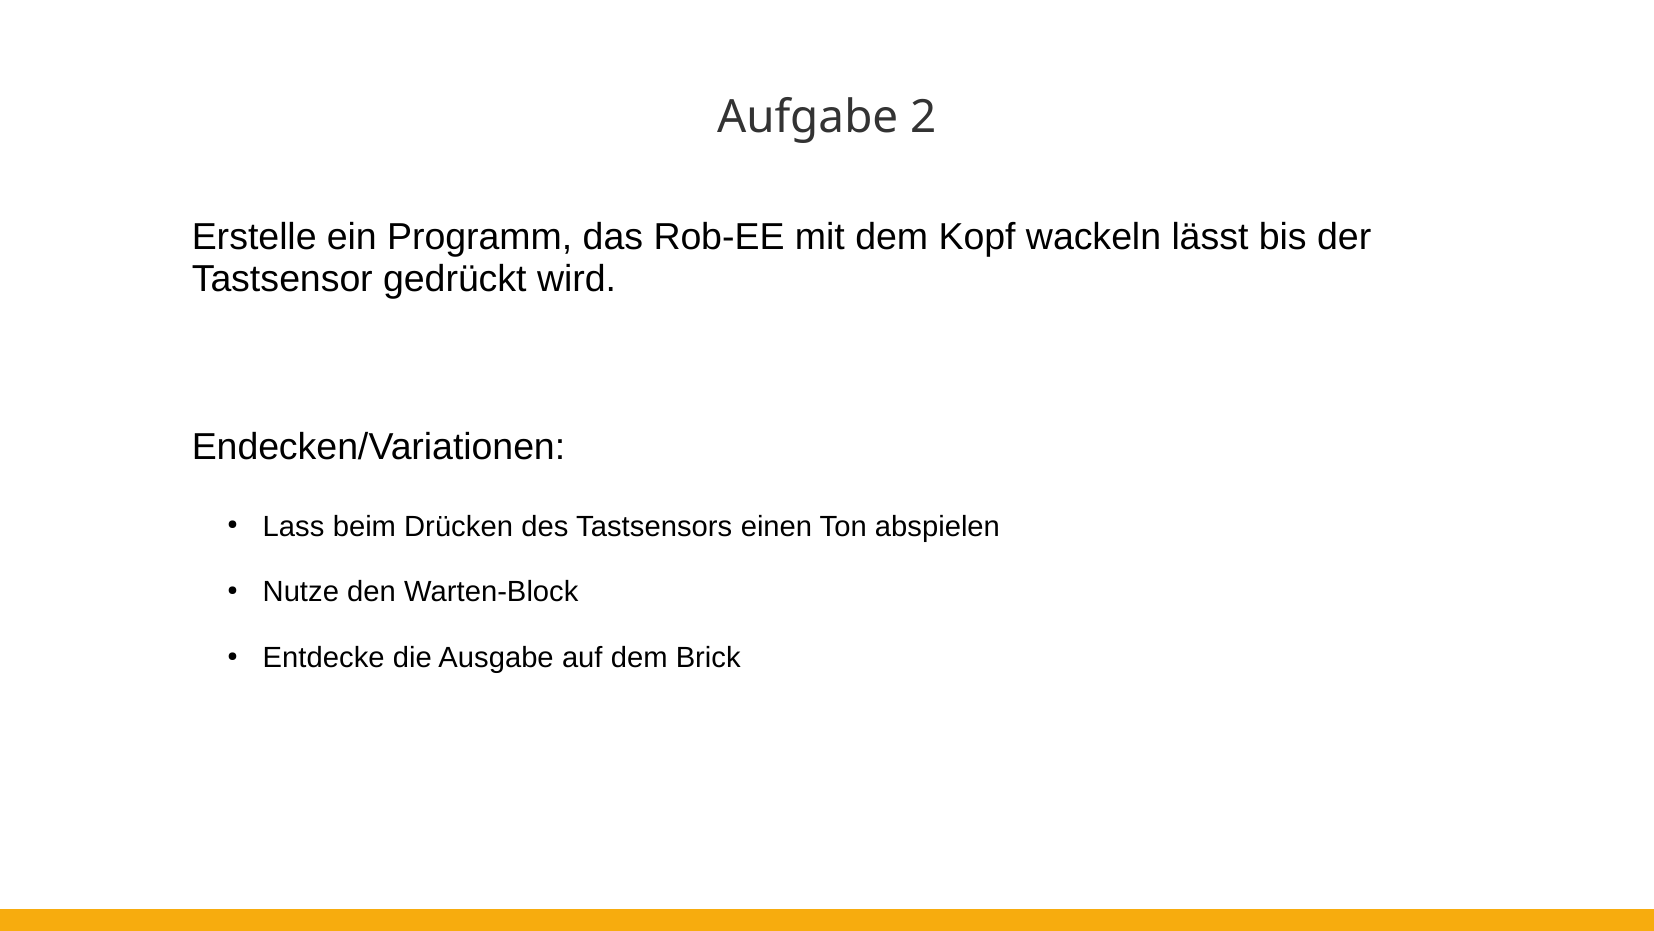

# Aufgabe 2
Erstelle ein Programm, das Rob-EE mit dem Kopf wackeln lässt bis der Tastsensor gedrückt wird.
Endecken/Variationen:
Lass beim Drücken des Tastsensors einen Ton abspielen
Nutze den Warten-Block
Entdecke die Ausgabe auf dem Brick